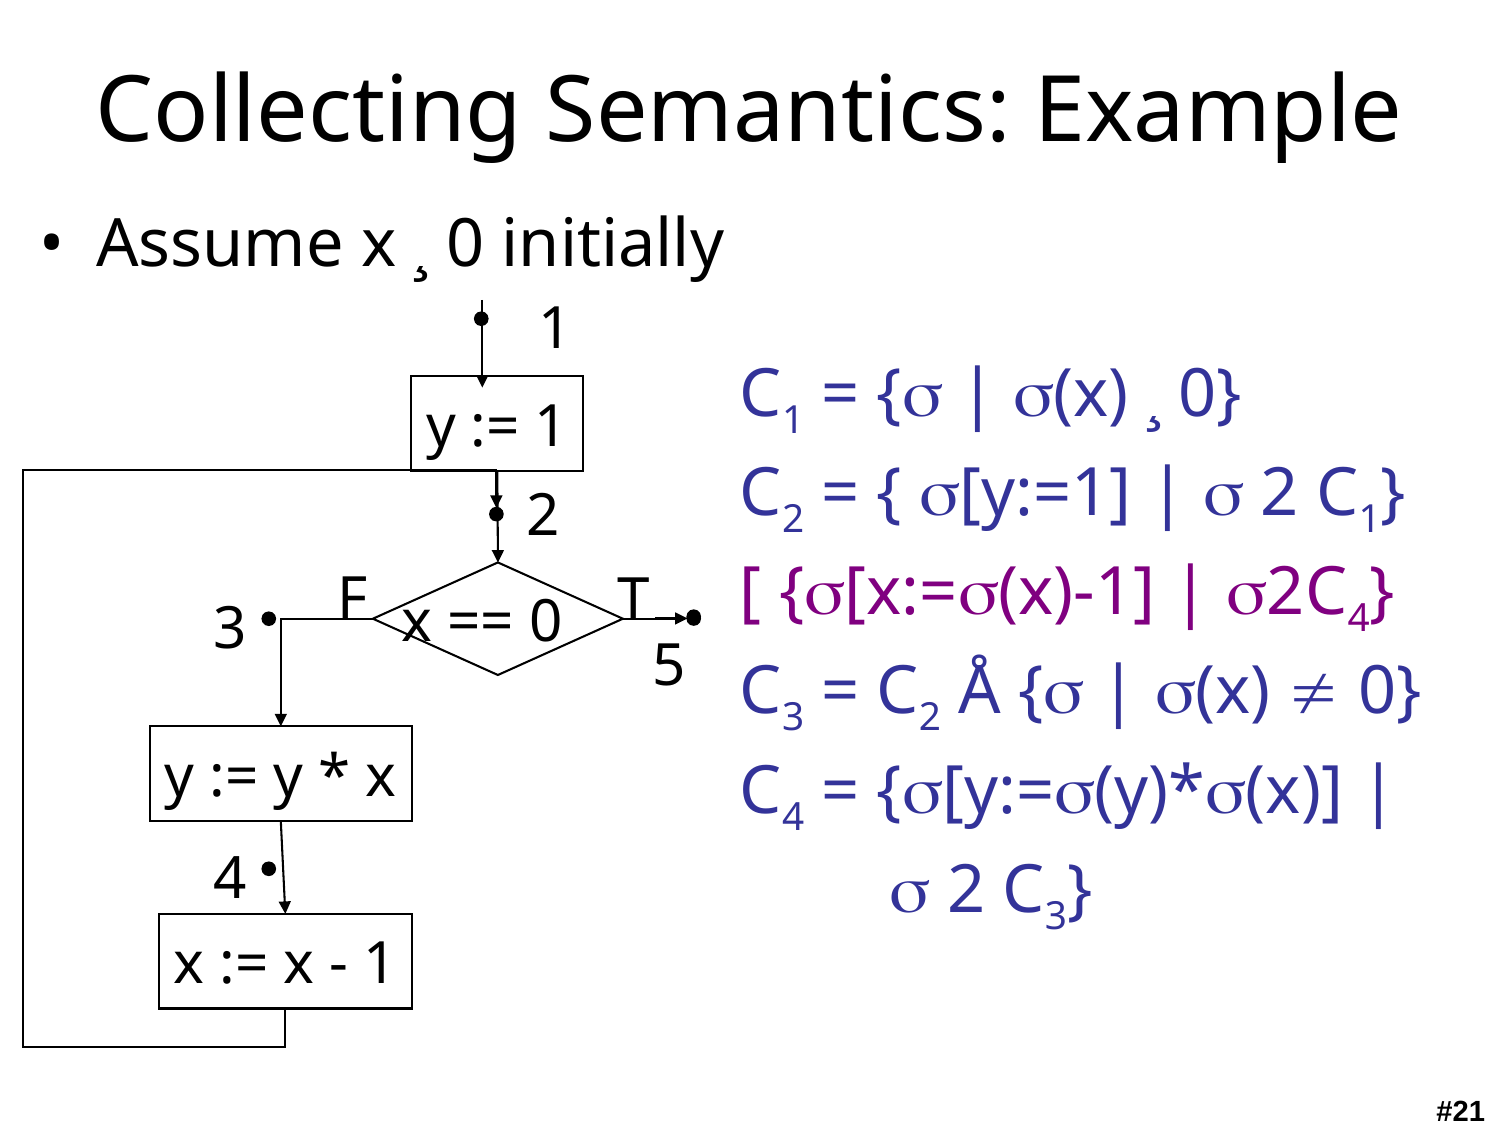

# Collecting Semantics: Example
Assume x ¸ 0 initially
1
C1 = { | (x) ¸ 0}
C2 = { [y:=1] |  2 C1}
[ {[x:=(x)-1] | 2C4}
C3 = C2 Å { | (x)  0}
C4 = {[y:=(y)*(x)] |
	 2 C3}
y := 1
2
F
T
x == 0
3
5
y := y * x
4
x := x - 1
21